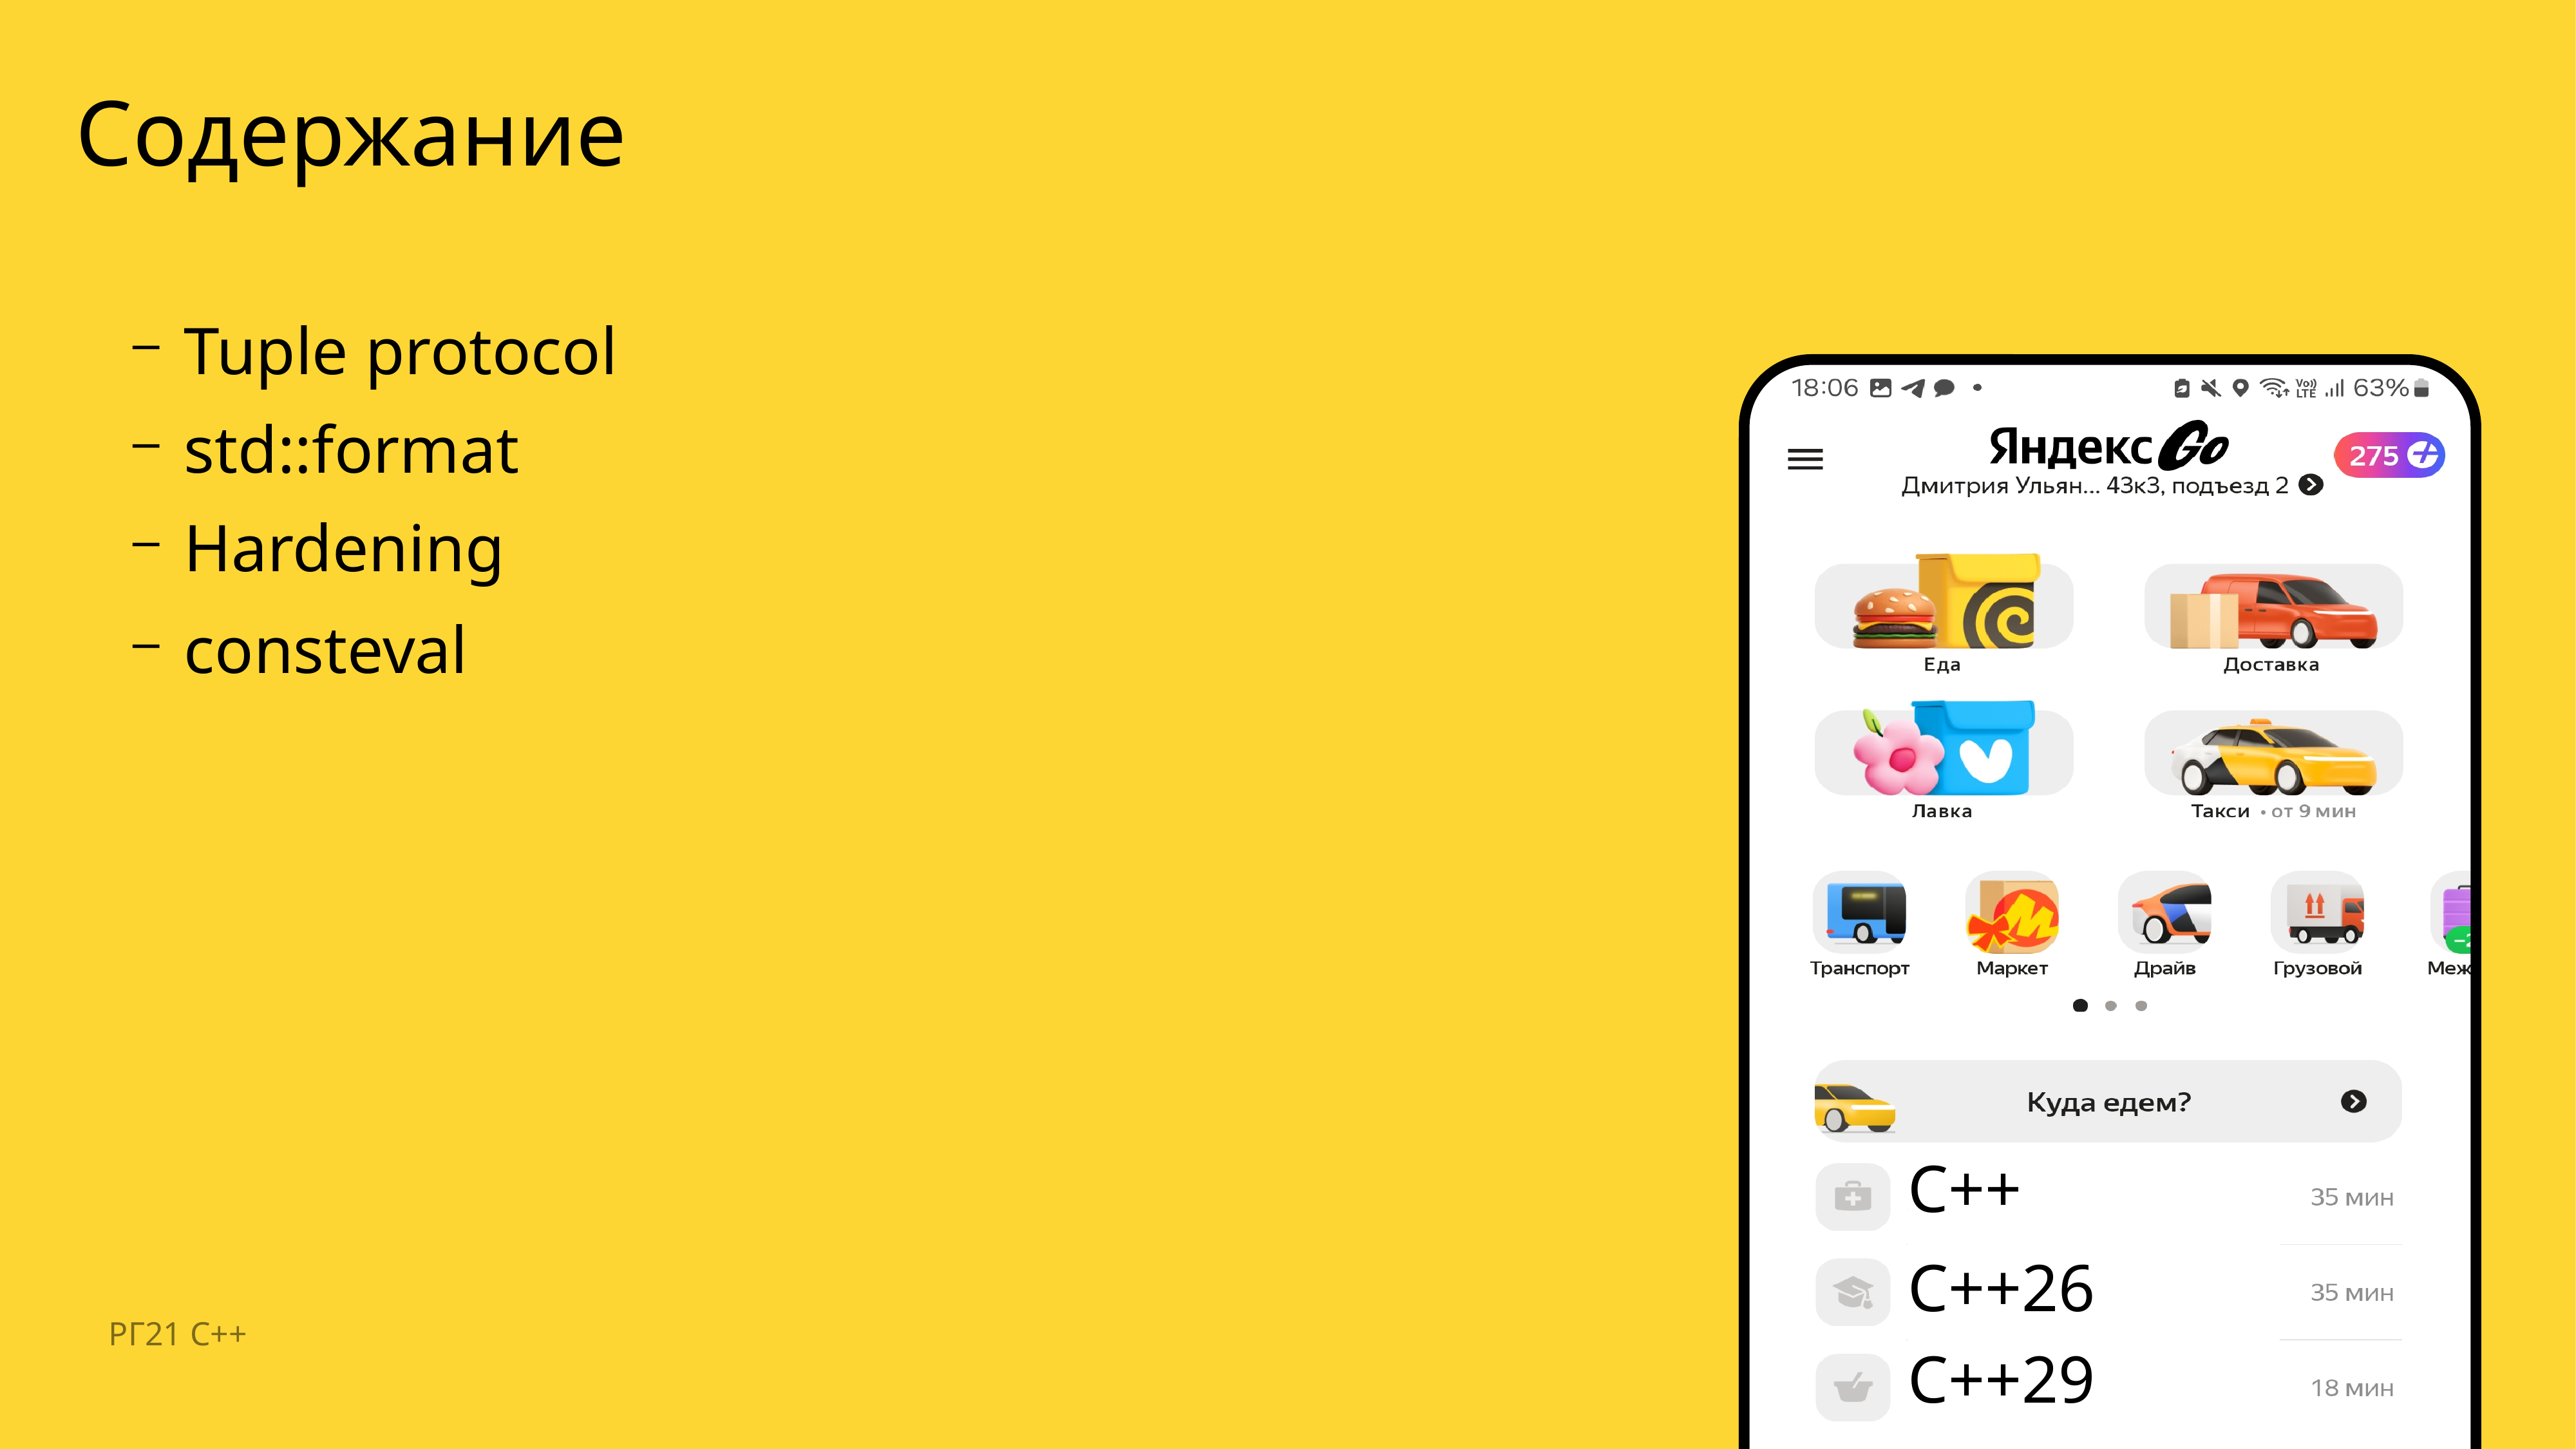

# Содержание
 Tuple protocol
 std::format
 Hardening
 consteval
РГ21 C++
С++
C++26
2
C++29